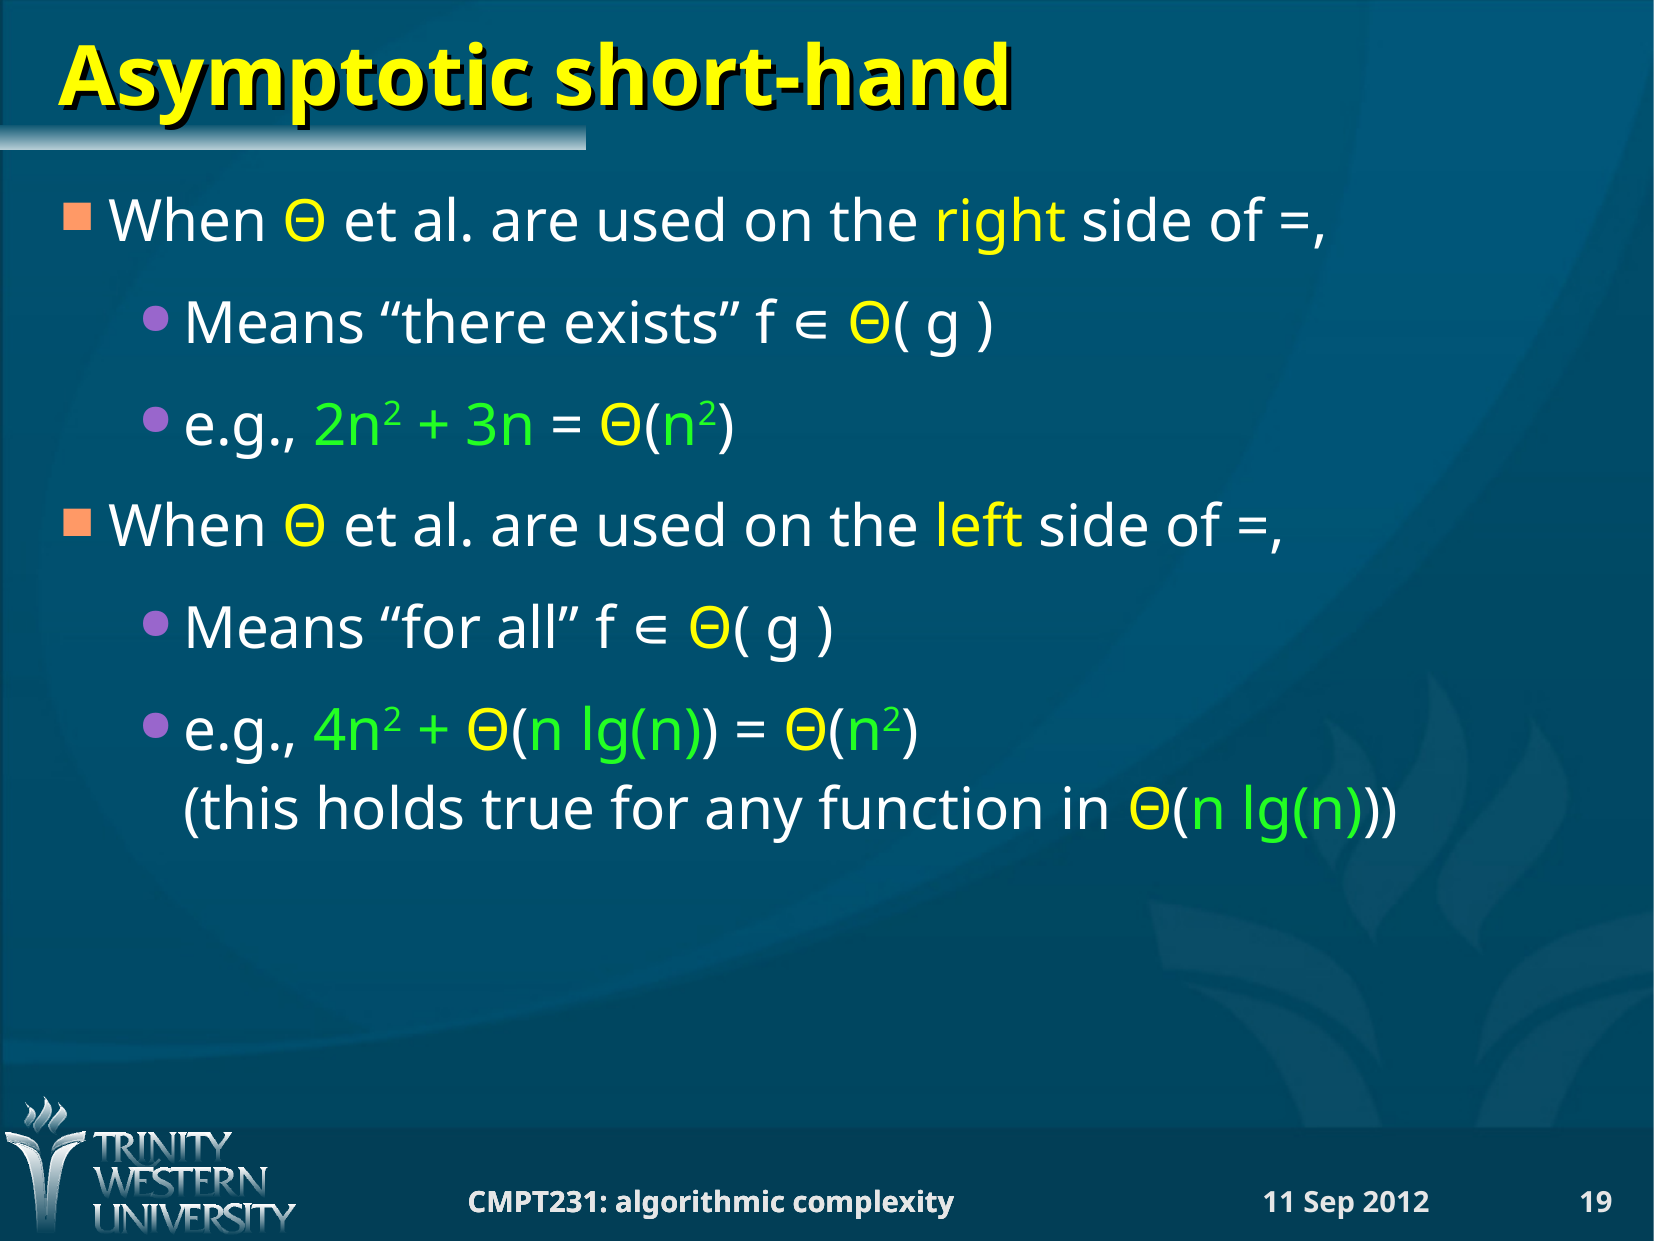

# Asymptotic short-hand
When Θ et al. are used on the right side of =,
Means “there exists” f ∊ Θ( g )
e.g., 2n2 + 3n = Θ(n2)
When Θ et al. are used on the left side of =,
Means “for all” f ∊ Θ( g )
e.g., 4n2 + Θ(n lg(n)) = Θ(n2)
(this holds true for any function in Θ(n lg(n)))
CMPT231: algorithmic complexity
11 Sep 2012
19